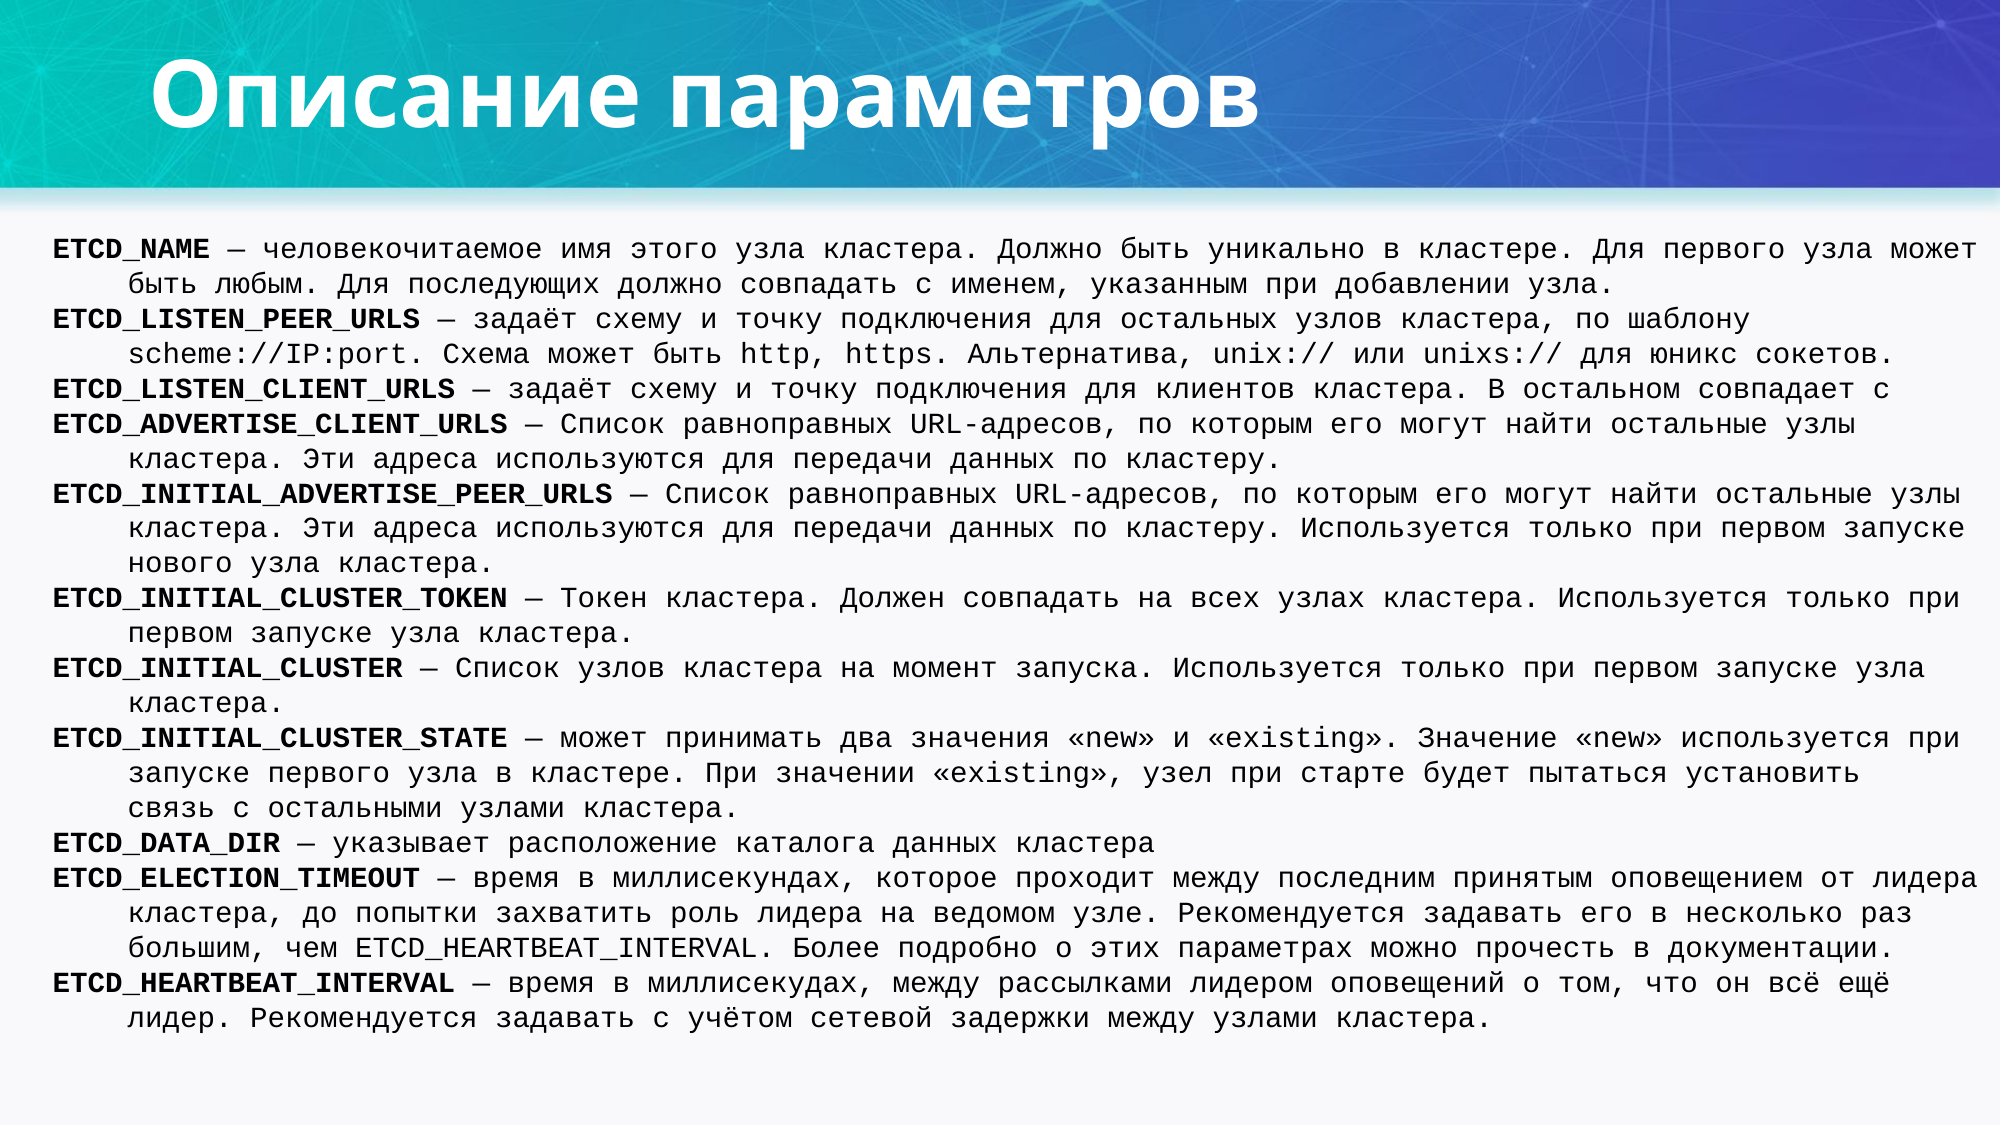

Описание параметров
ETCD_NAME — человекочитаемое имя этого узла кластера. Должно быть уникально в кластере. Для первого узла может 	быть любым. Для последующих должно совпадать с именем, указанным при добавлении узла.
ETCD_LISTEN_PEER_URLS — задаёт схему и точку подключения для остальных узлов кластера, по шаблону
	scheme://IP:port. Схема может быть http, https. Альтернатива, unix:// или unixs:// для юникс сокетов.
ETCD_LISTEN_CLIENT_URLS — задаёт схему и точку подключения для клиентов кластера. В остальном совпадает с
ETCD_ADVERTISE_CLIENT_URLS — Список равноправных URL-адресов, по которым его могут найти остальные узлы
	кластера. Эти адреса используются для передачи данных по кластеру.
ETCD_INITIAL_ADVERTISE_PEER_URLS — Список равноправных URL-адресов, по которым его могут найти остальные узлы
	кластера. Эти адреса используются для передачи данных по кластеру. Используется только при первом запуске
	нового узла кластера.
ETCD_INITIAL_CLUSTER_TOKEN — Токен кластера. Должен совпадать на всех узлах кластера. Используется только при
	первом запуске узла кластера.
ETCD_INITIAL_CLUSTER — Список узлов кластера на момент запуска. Используется только при первом запуске узла 	кластера.
ETCD_INITIAL_CLUSTER_STATE — может принимать два значения «new» и «existing». Значение «new» используется при
	запуске первого узла в кластере. При значении «existing», узел при старте будет пытаться установить
	связь с остальными узлами кластера.
ETCD_DATA_DIR — указывает расположение каталога данных кластера
ETCD_ELECTION_TIMEOUT — время в миллисекундах, которое проходит между последним принятым оповещением от лидера
	кластера, до попытки захватить роль лидера на ведомом узле. Рекомендуется задавать его в несколько раз
	большим, чем ETCD_HEARTBEAT_INTERVAL. Более подробно о этих параметрах можно прочесть в документации.
ETCD_HEARTBEAT_INTERVAL — время в миллисекудах, между рассылками лидером оповещений о том, что он всё ещё
	лидер. Рекомендуется задавать с учётом сетевой задержки между узлами кластера.